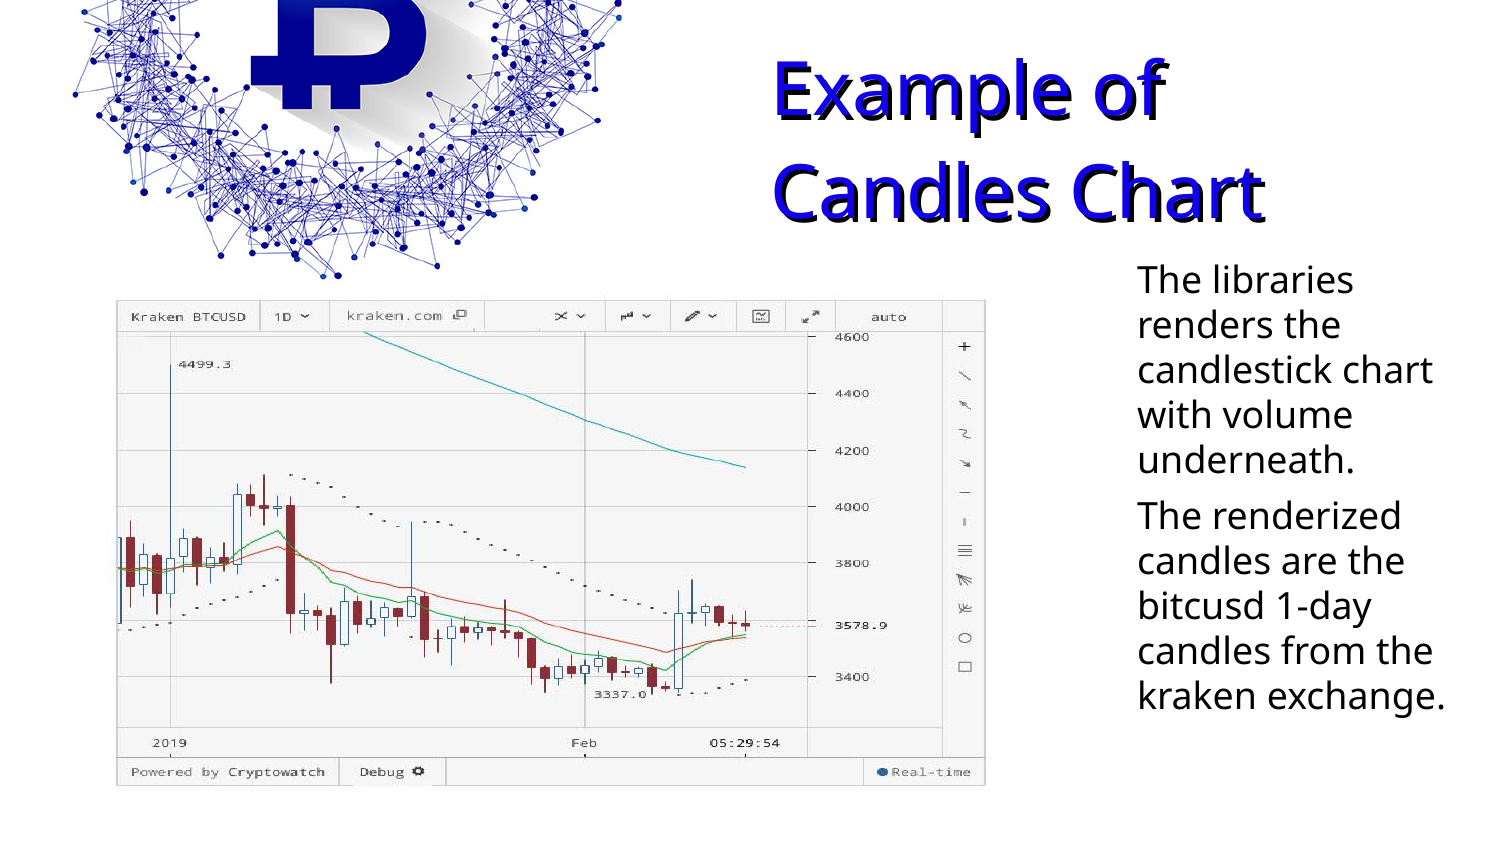

Example of Candles Chart
# The libraries renders the candlestick chart with volume underneath.
The renderized candles are the bitcusd 1-day candles from the kraken exchange.